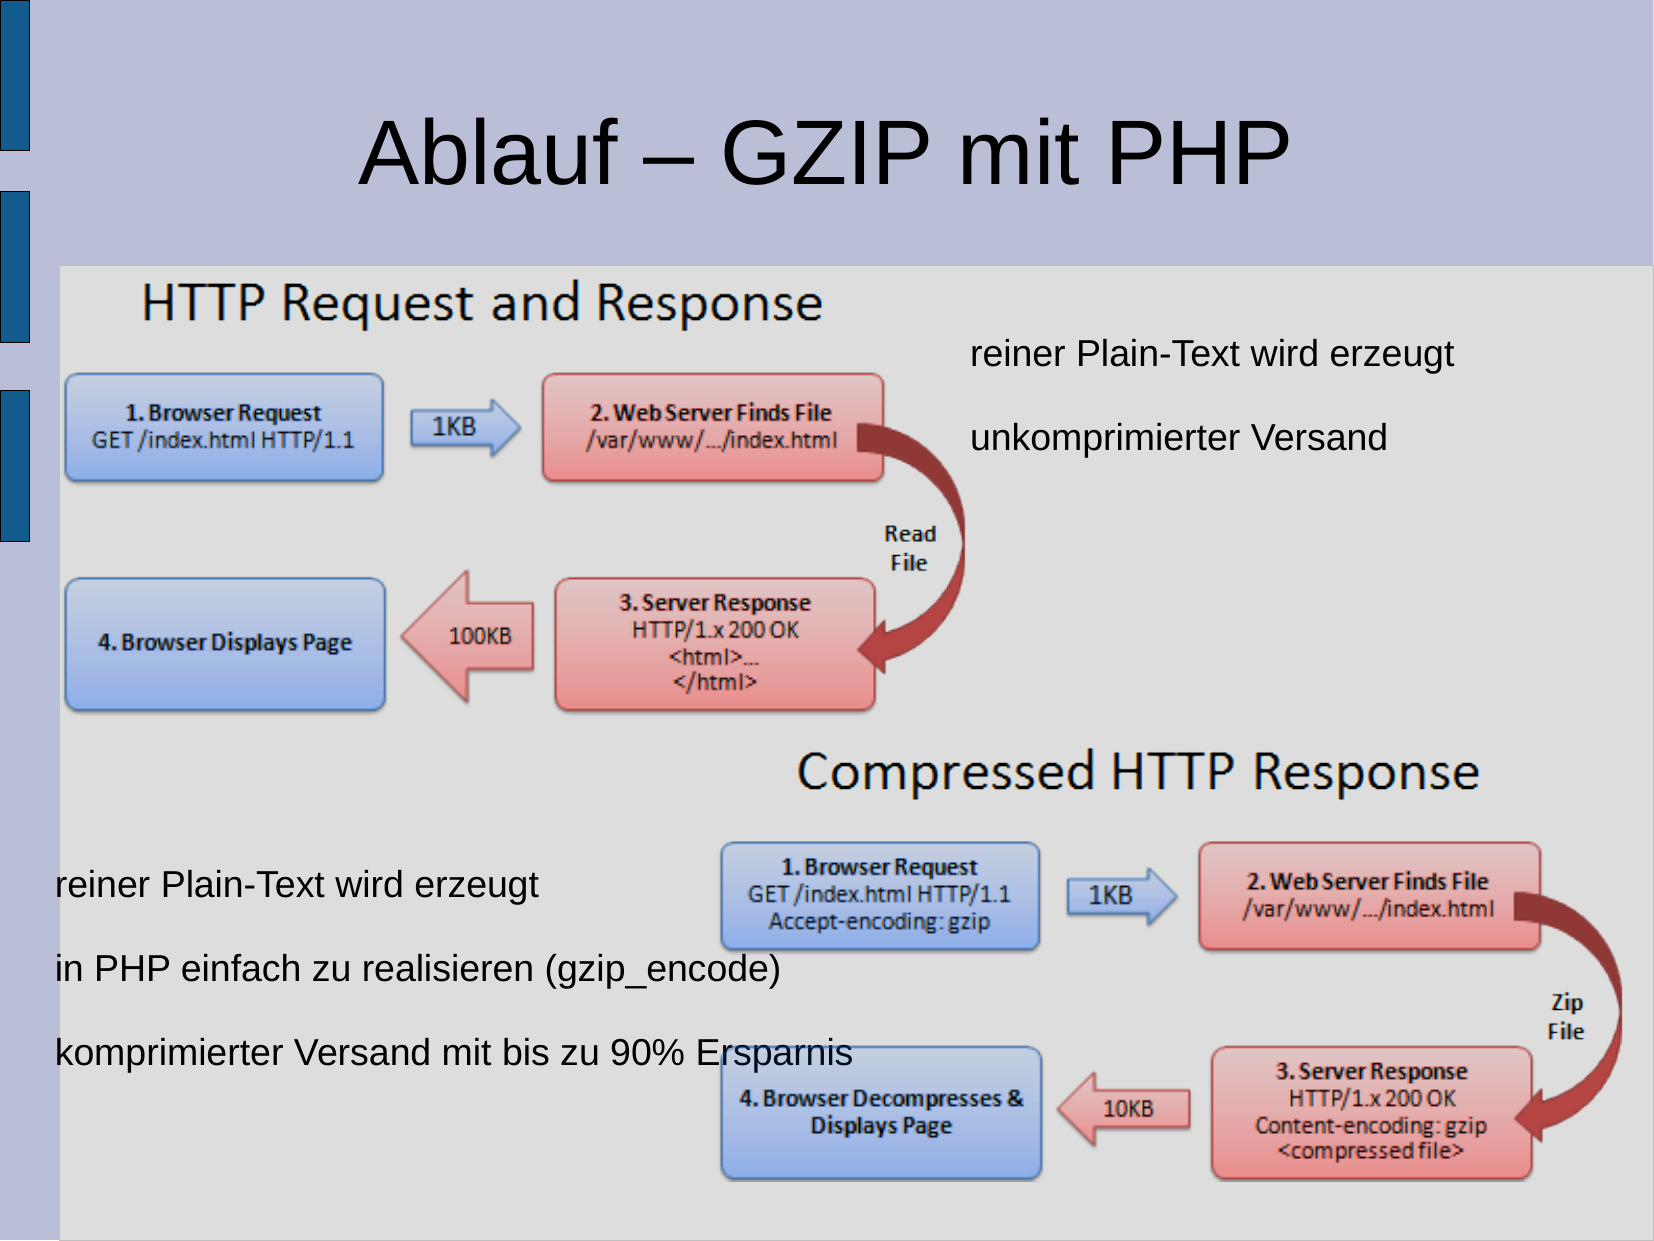

# Ablauf – GZIP mit PHP
 reiner Plain-Text wird erzeugt
 unkomprimierter Versand
 reiner Plain-Text wird erzeugt
 in PHP einfach zu realisieren (gzip_encode)
 komprimierter Versand mit bis zu 90% Ersparnis